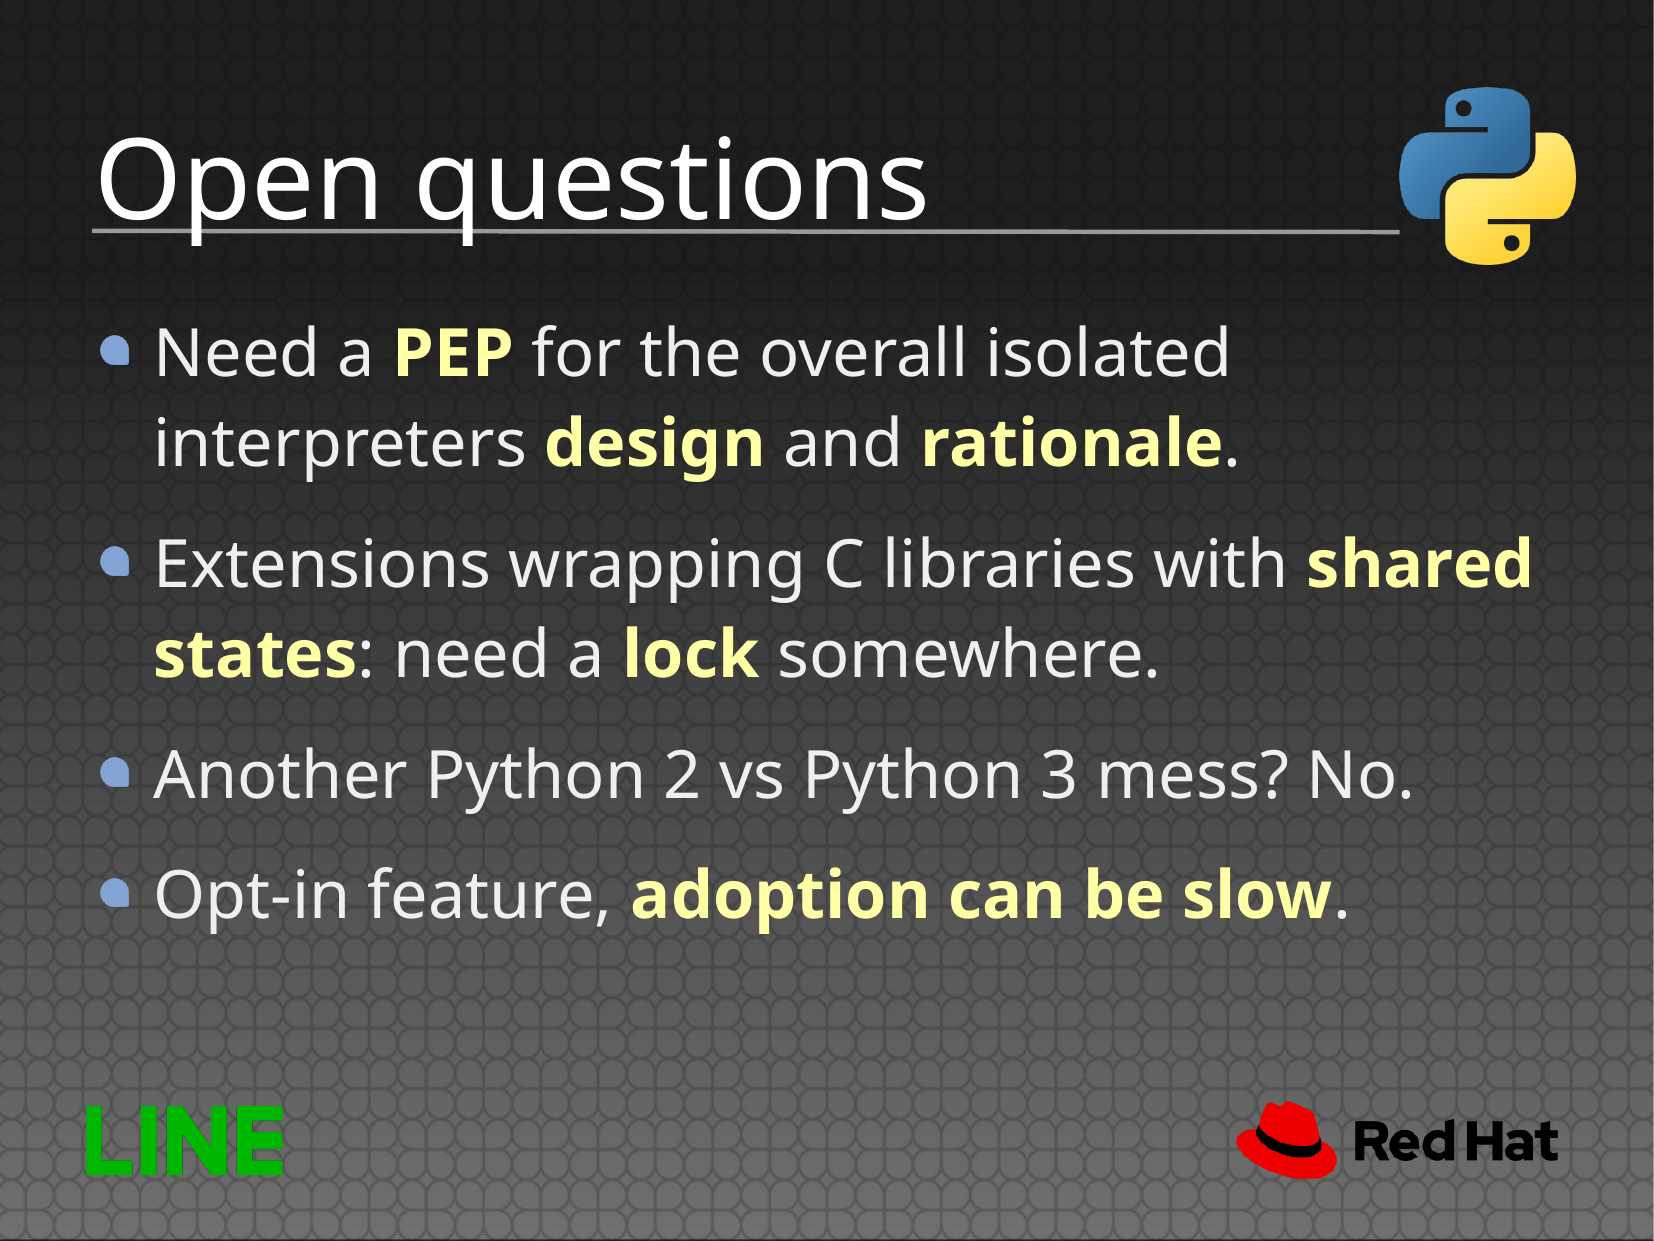

Open questions
# Need a PEP for the overall isolated interpreters design and rationale.
Extensions wrapping C libraries with shared states: need a lock somewhere.
Another Python 2 vs Python 3 mess? No.
Opt-in feature, adoption can be slow.